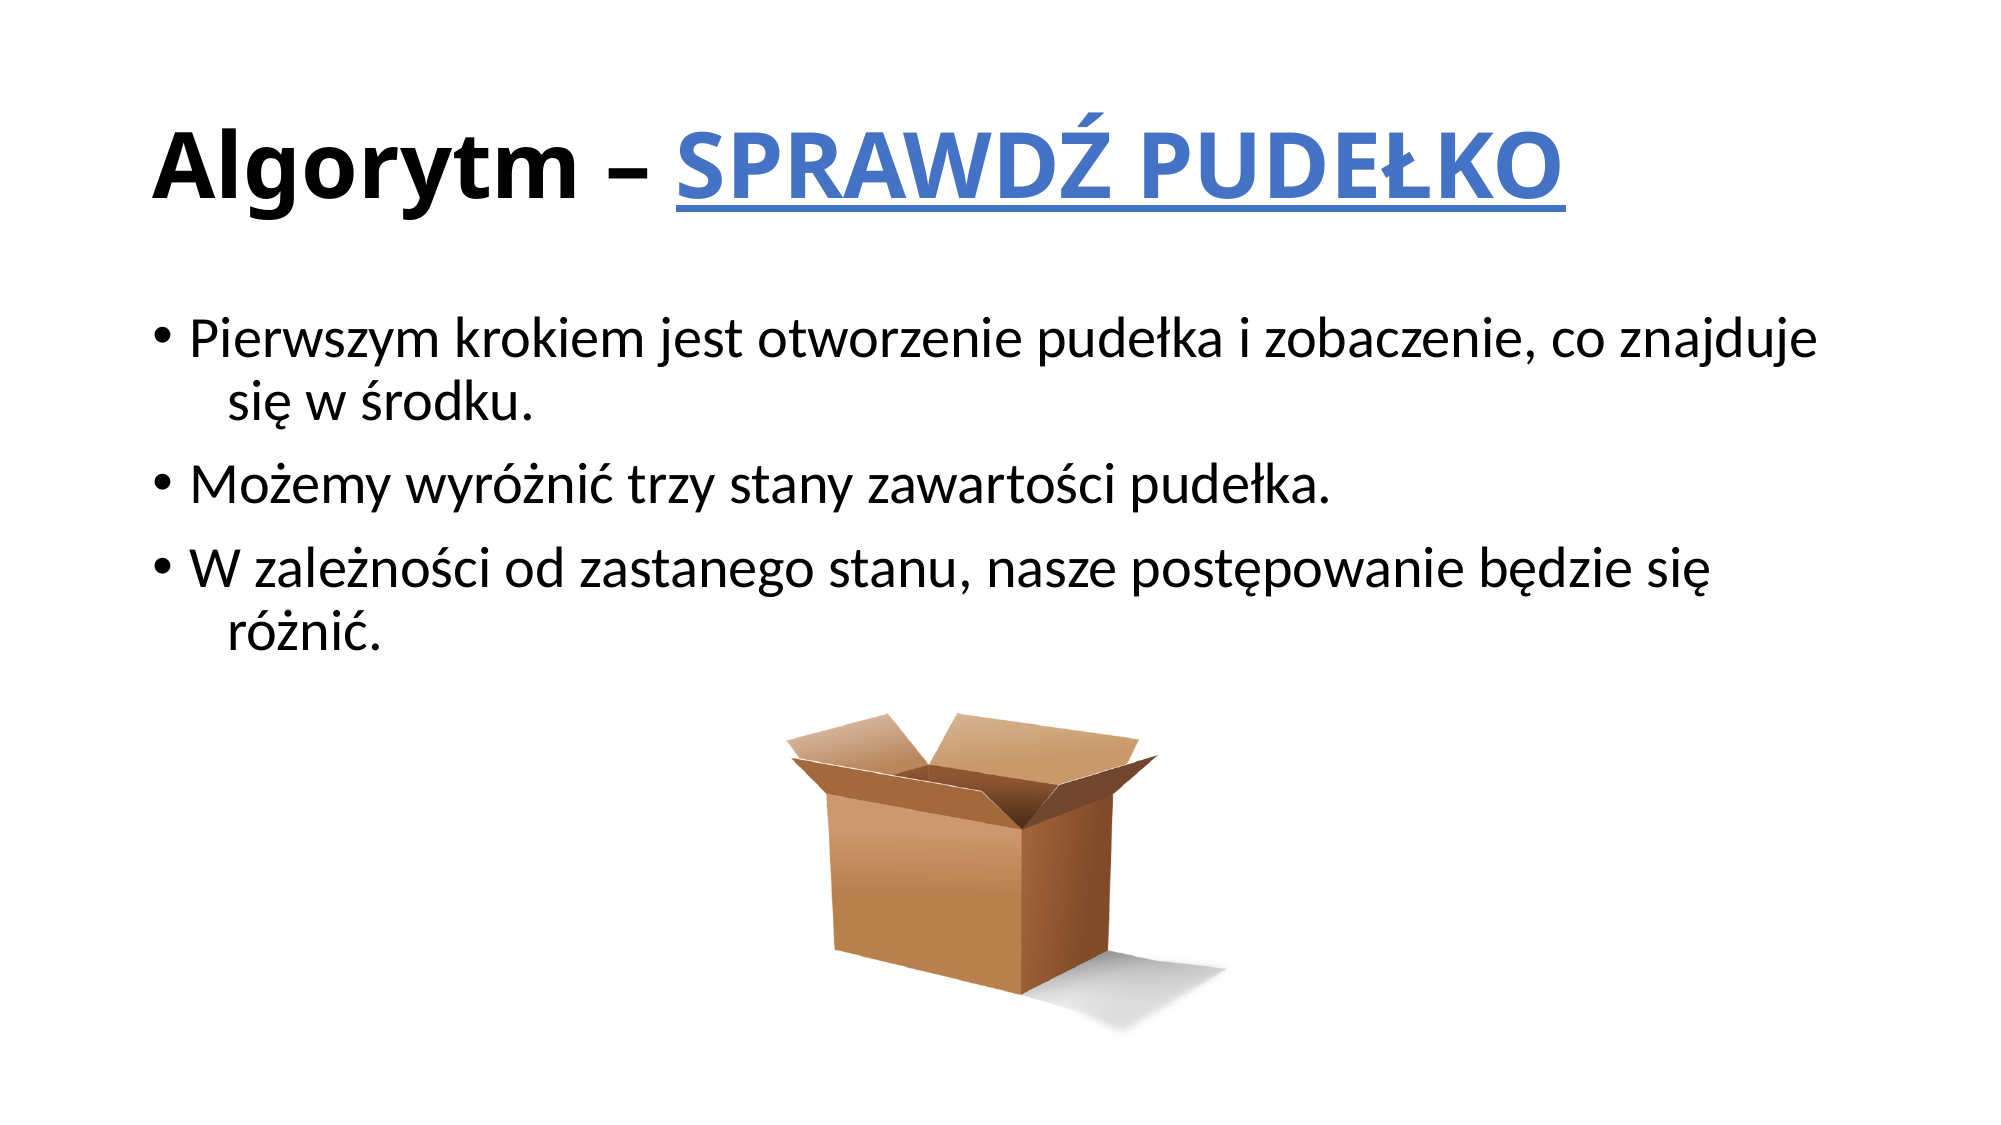

# Algorytm – SPRAWDŹ PUDEŁKO
Pierwszym krokiem jest otworzenie pudełka i zobaczenie, co znajduje się w środku.
Możemy wyróżnić trzy stany zawartości pudełka.
W zależności od zastanego stanu, nasze postępowanie będzie się różnić.